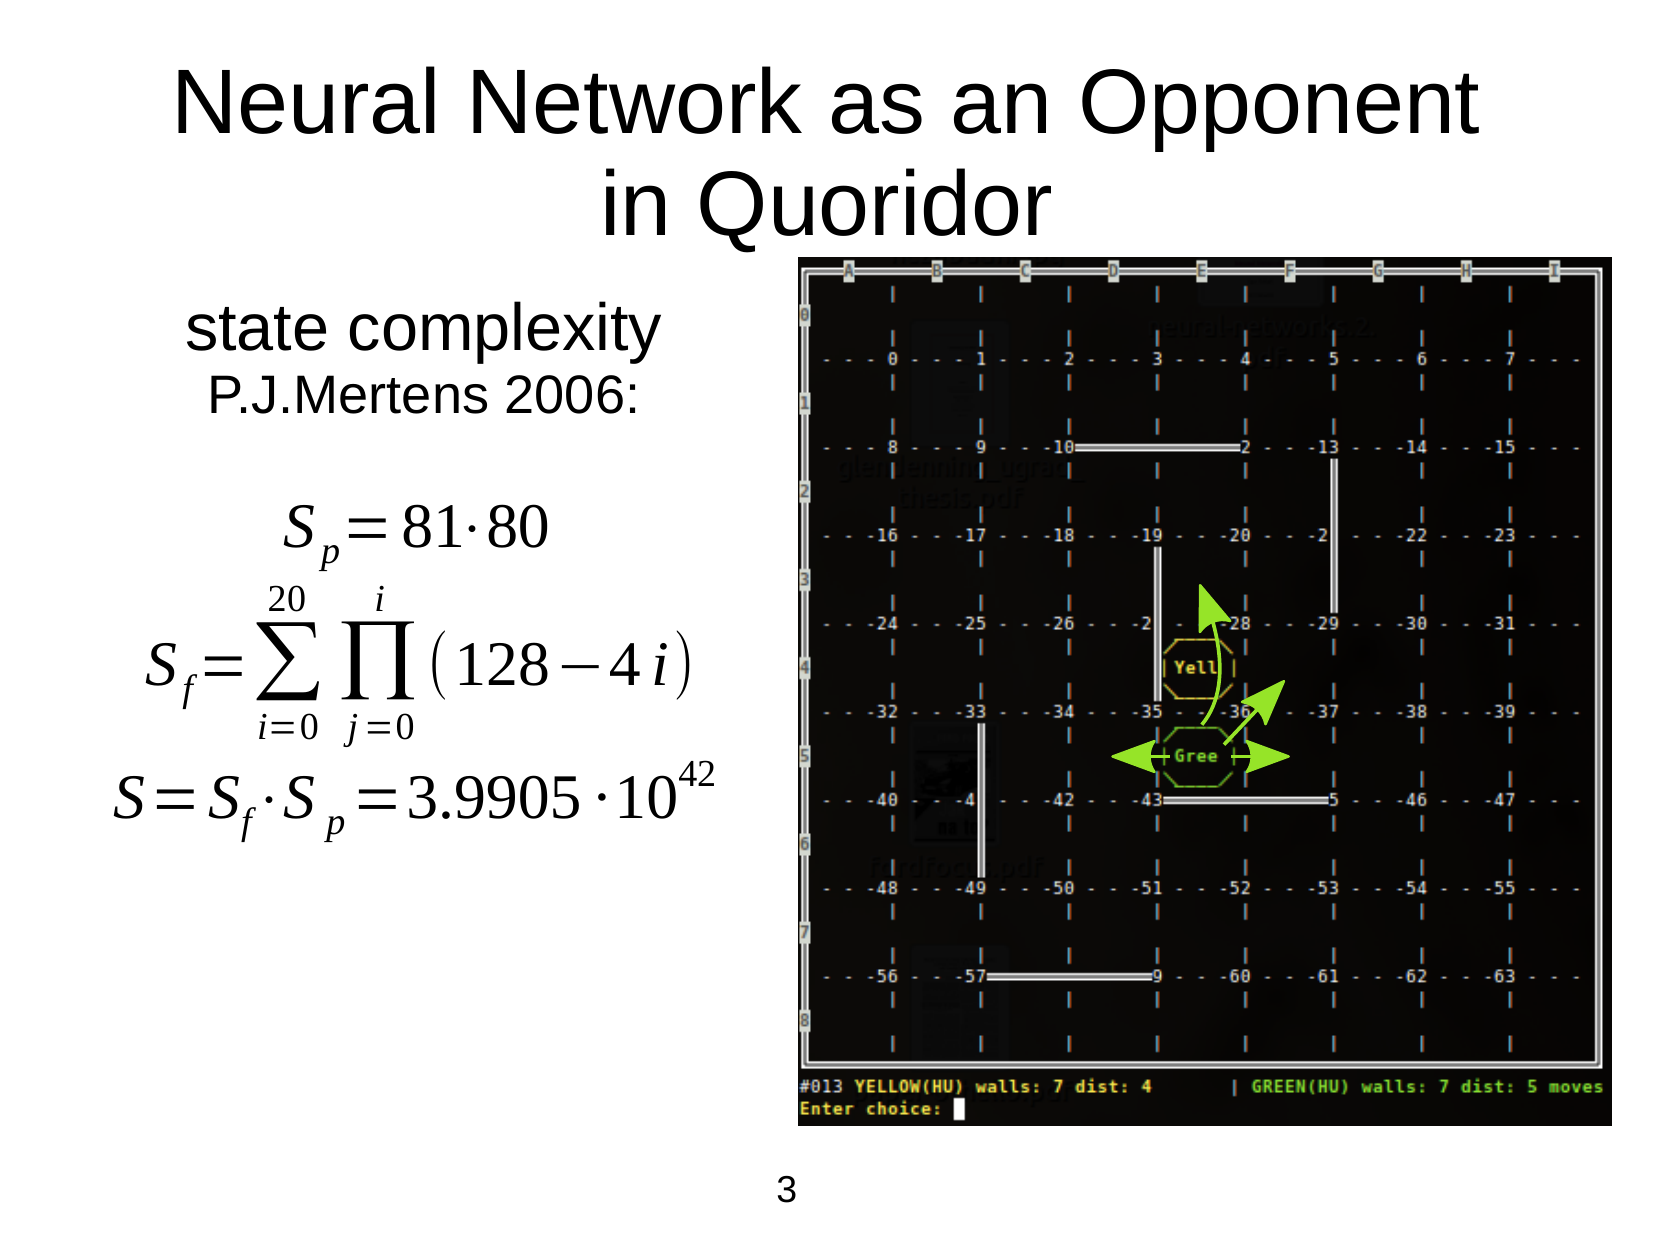

# Neural Network as an Opponent in Quoridor
state complexity
P.J.Mertens 2006: